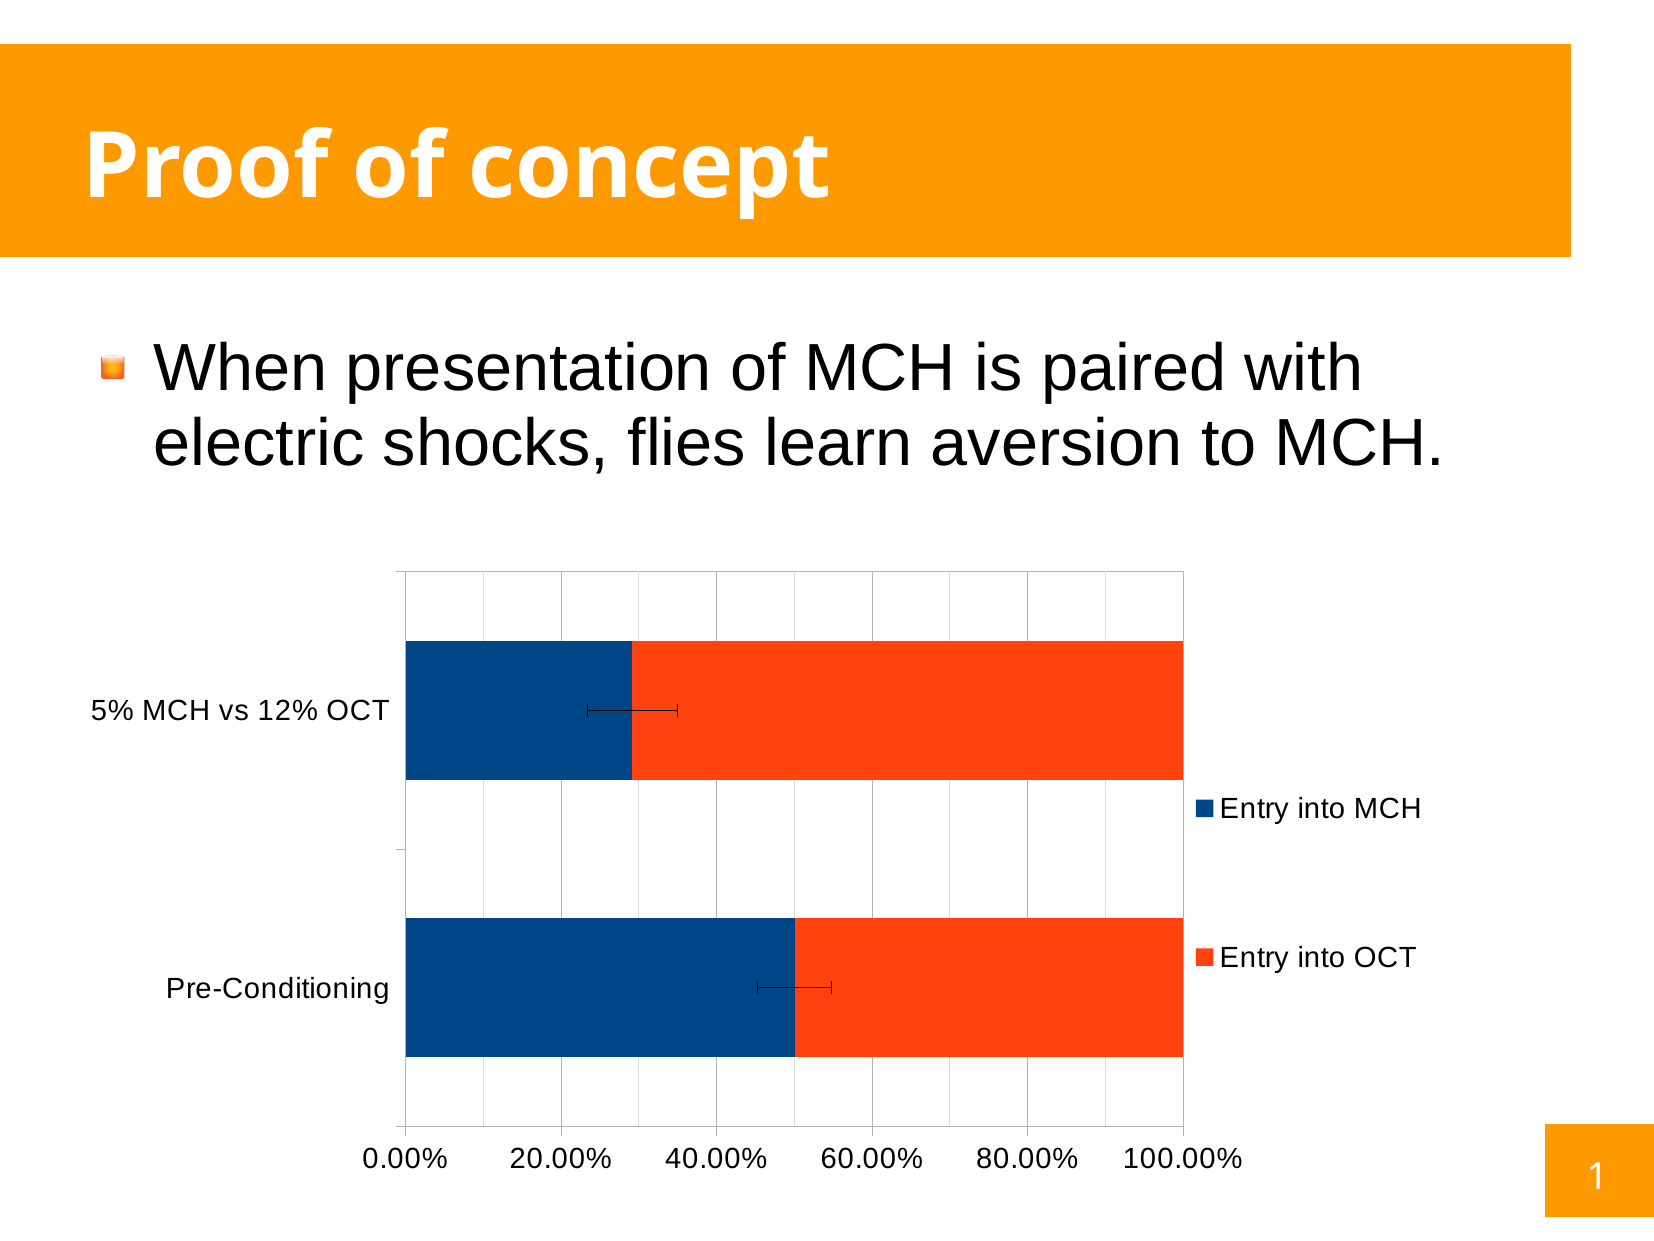

# Proof of concept
When presentation of MCH is paired with electric shocks, flies learn aversion to MCH.
### Chart
| Category | Entry into MCH | Entry into OCT |
|---|---|---|
| Pre-Conditioning | 0.500283446712018 | 0.499716553287982 |
| 5% MCH vs 12% OCT | 0.291666666666667 | 0.708333333333333 |
1